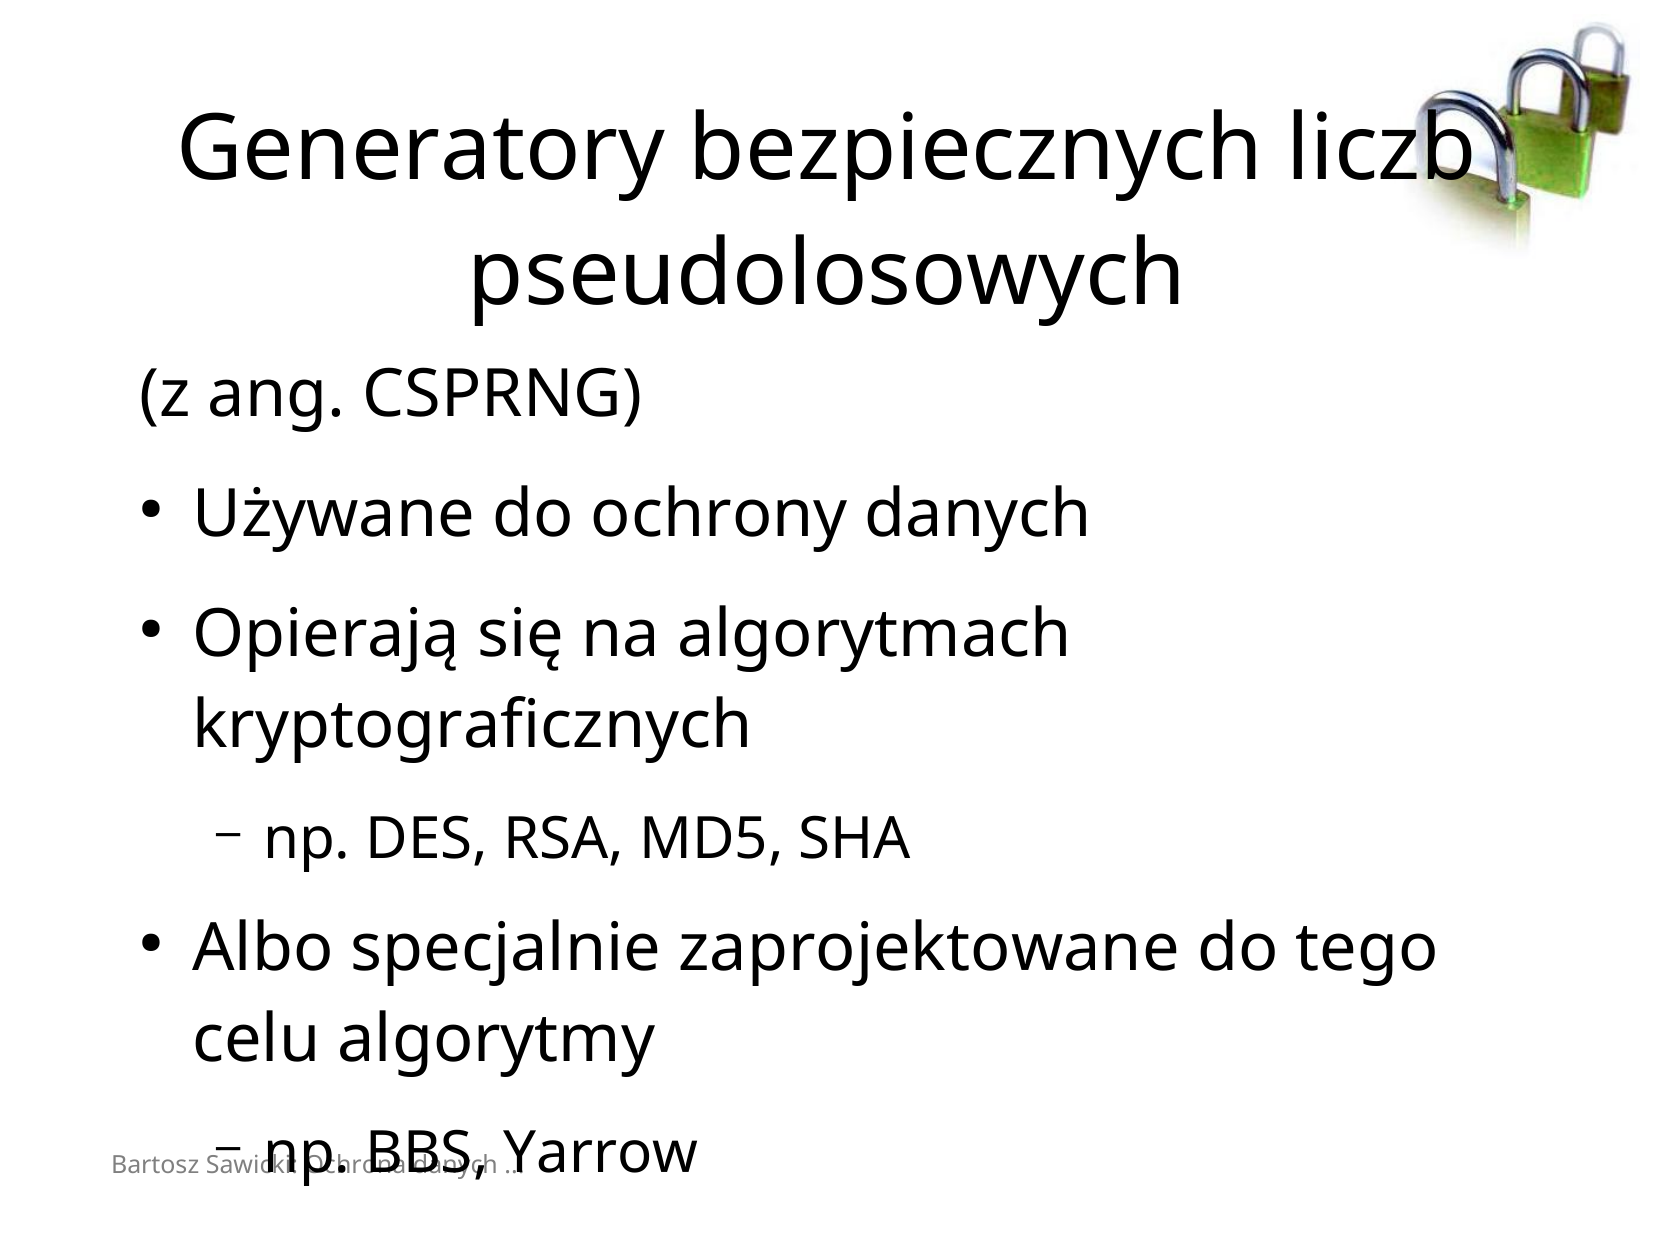

# Generatory bezpiecznych liczb pseudolosowych
(z ang. CSPRNG)
Używane do ochrony danych
Opierają się na algorytmach kryptograficznych
np. DES, RSA, MD5, SHA
Albo specjalnie zaprojektowane do tego celu algorytmy
np. BBS, Yarrow